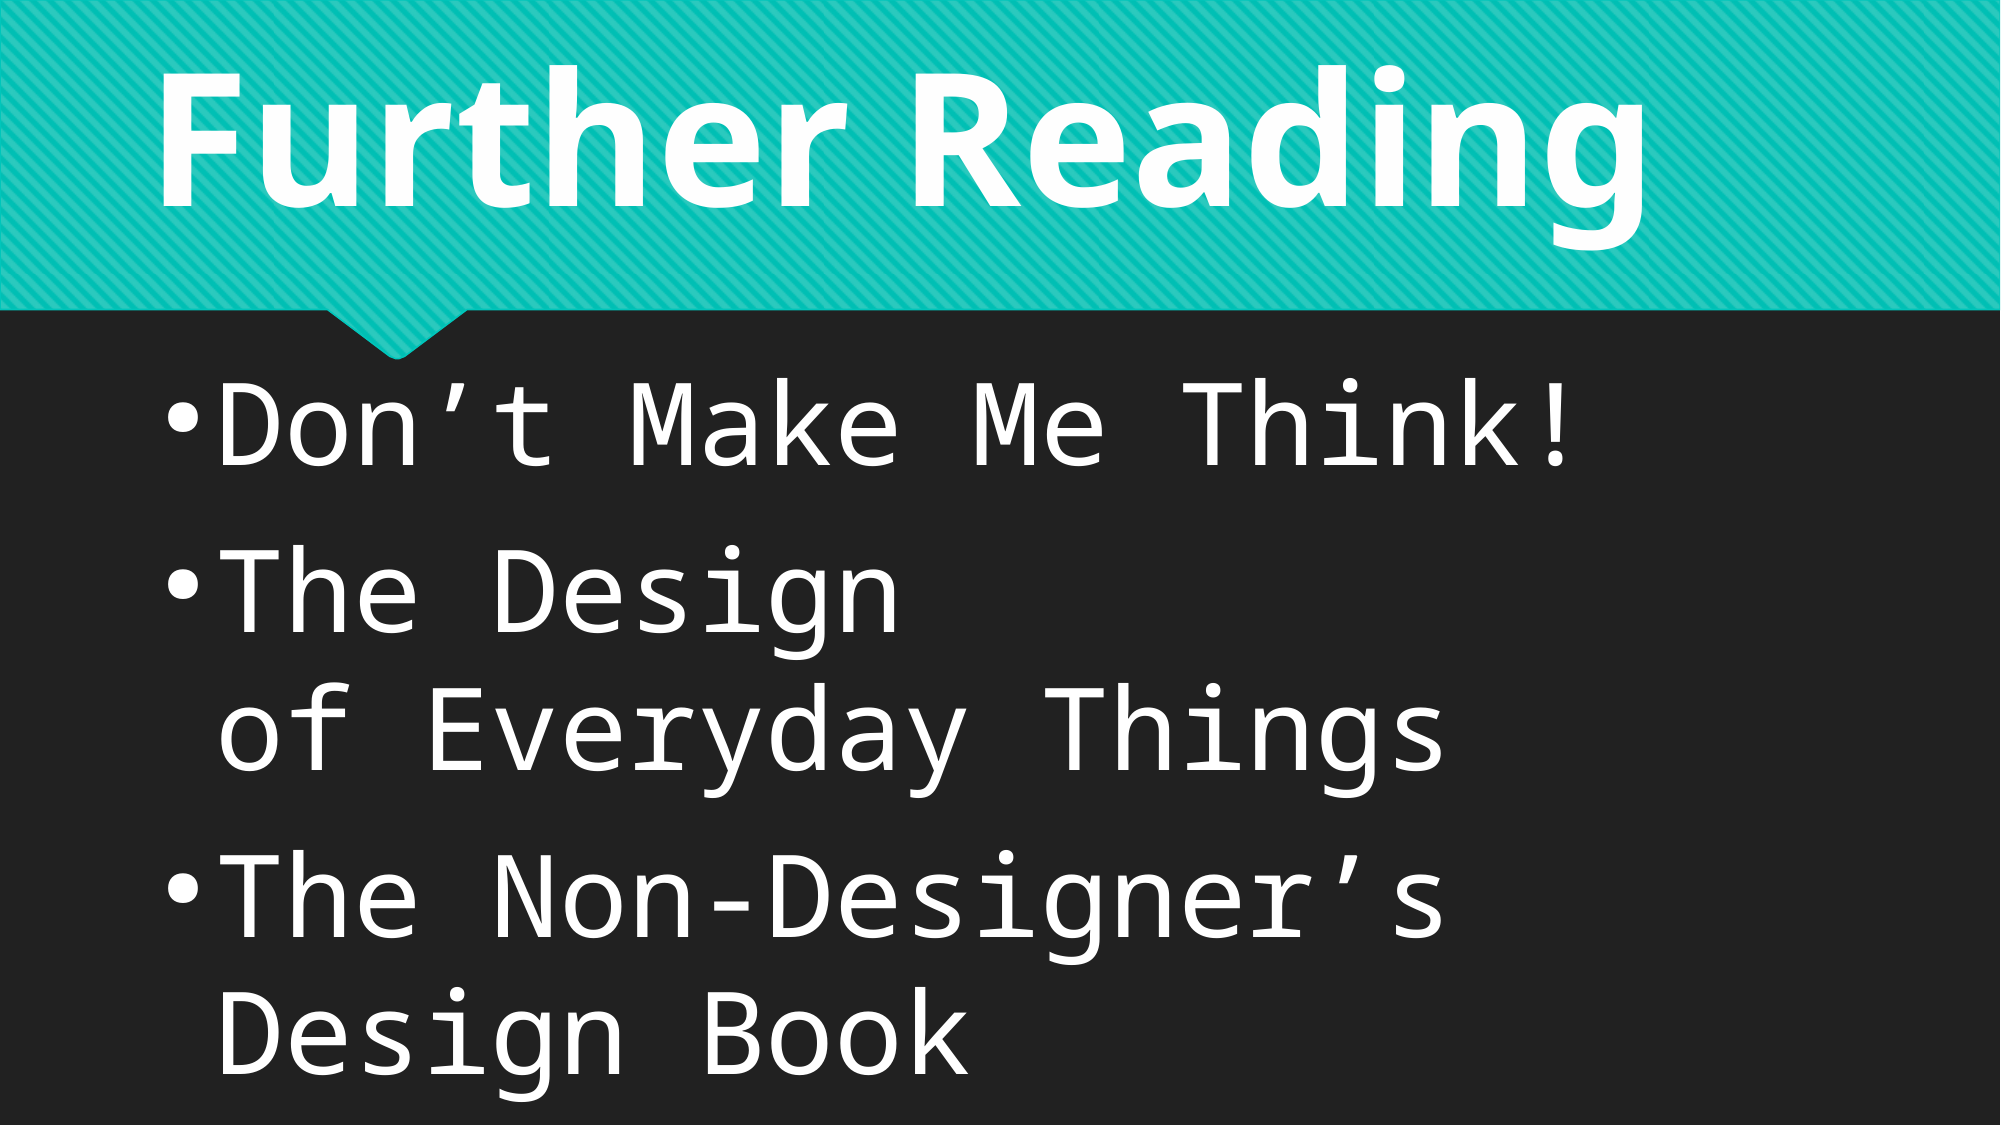

# Further Reading
Don’t Make Me Think!
The Design
of Everyday Things
The Non-Designer’s
Design Book